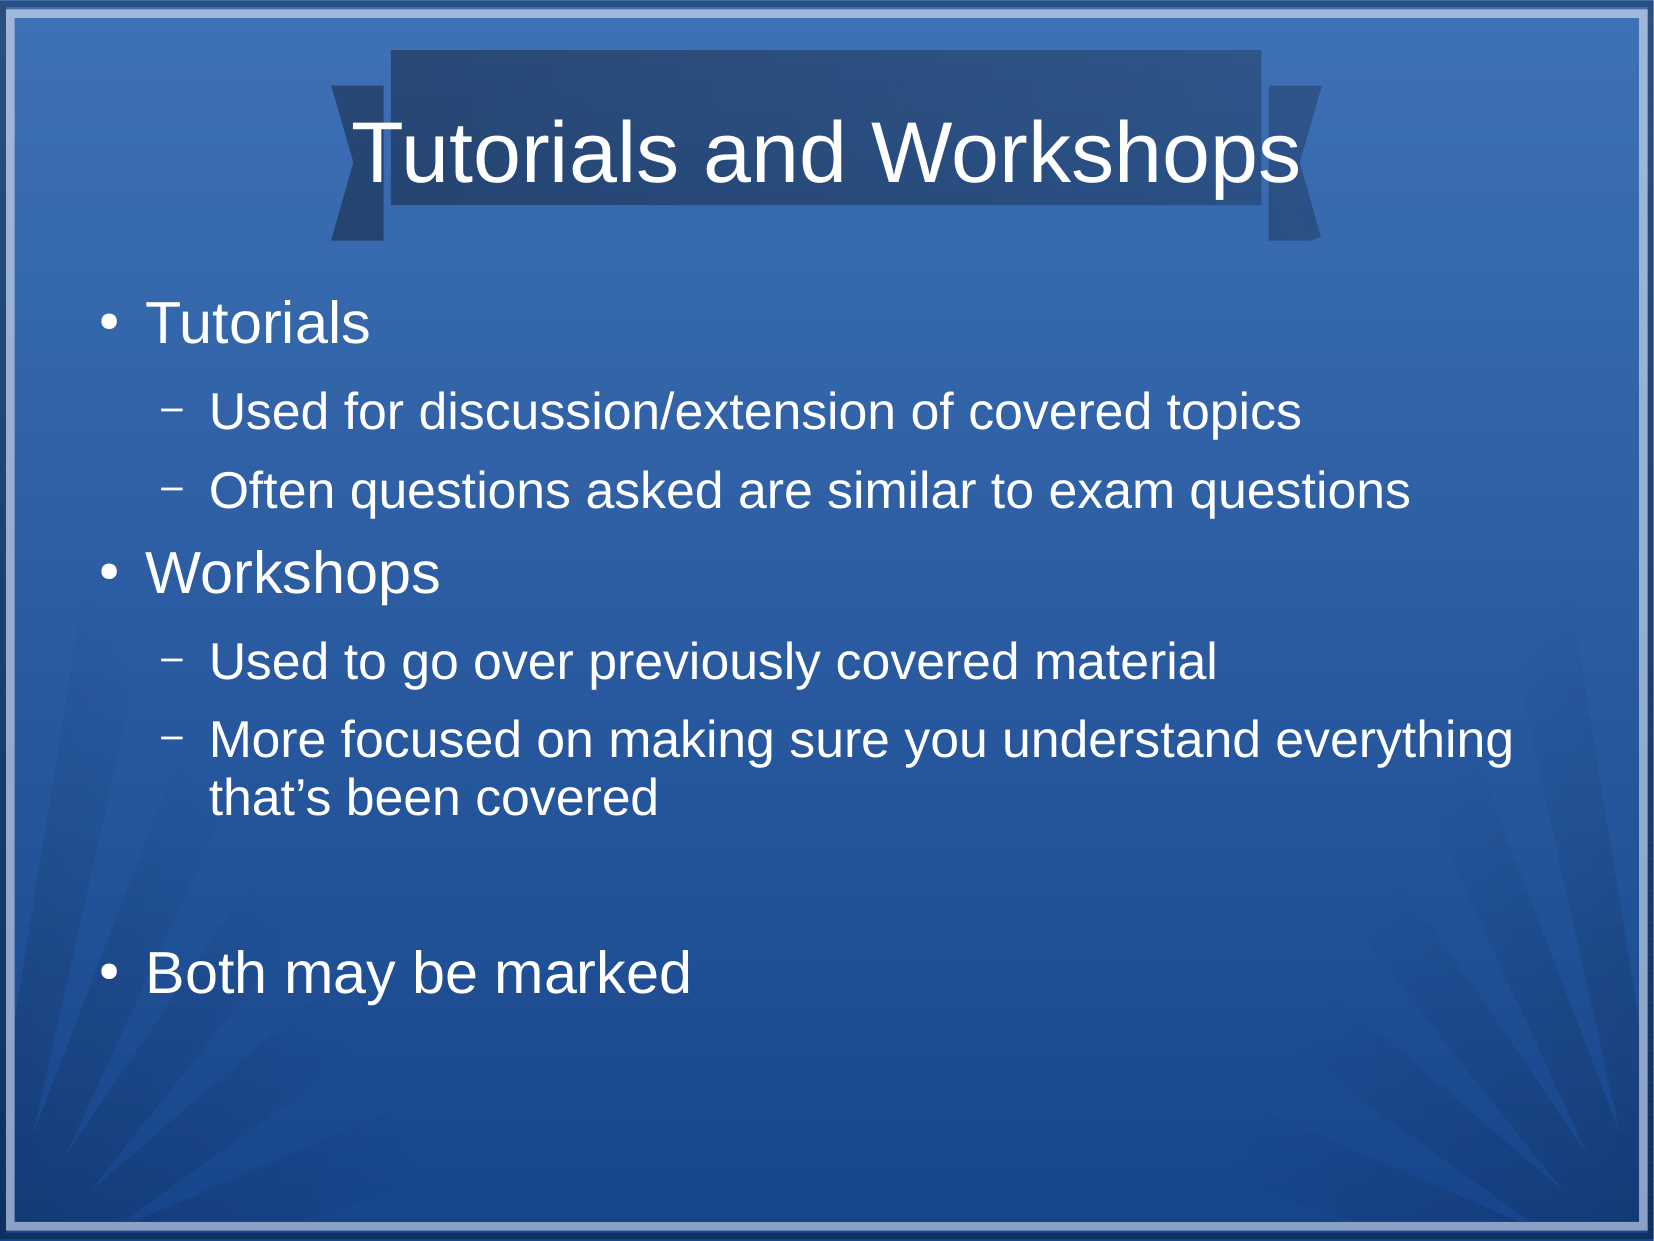

# Tutorials and Workshops
Tutorials
Used for discussion/extension of covered topics
Often questions asked are similar to exam questions
Workshops
Used to go over previously covered material
More focused on making sure you understand everything that’s been covered
Both may be marked